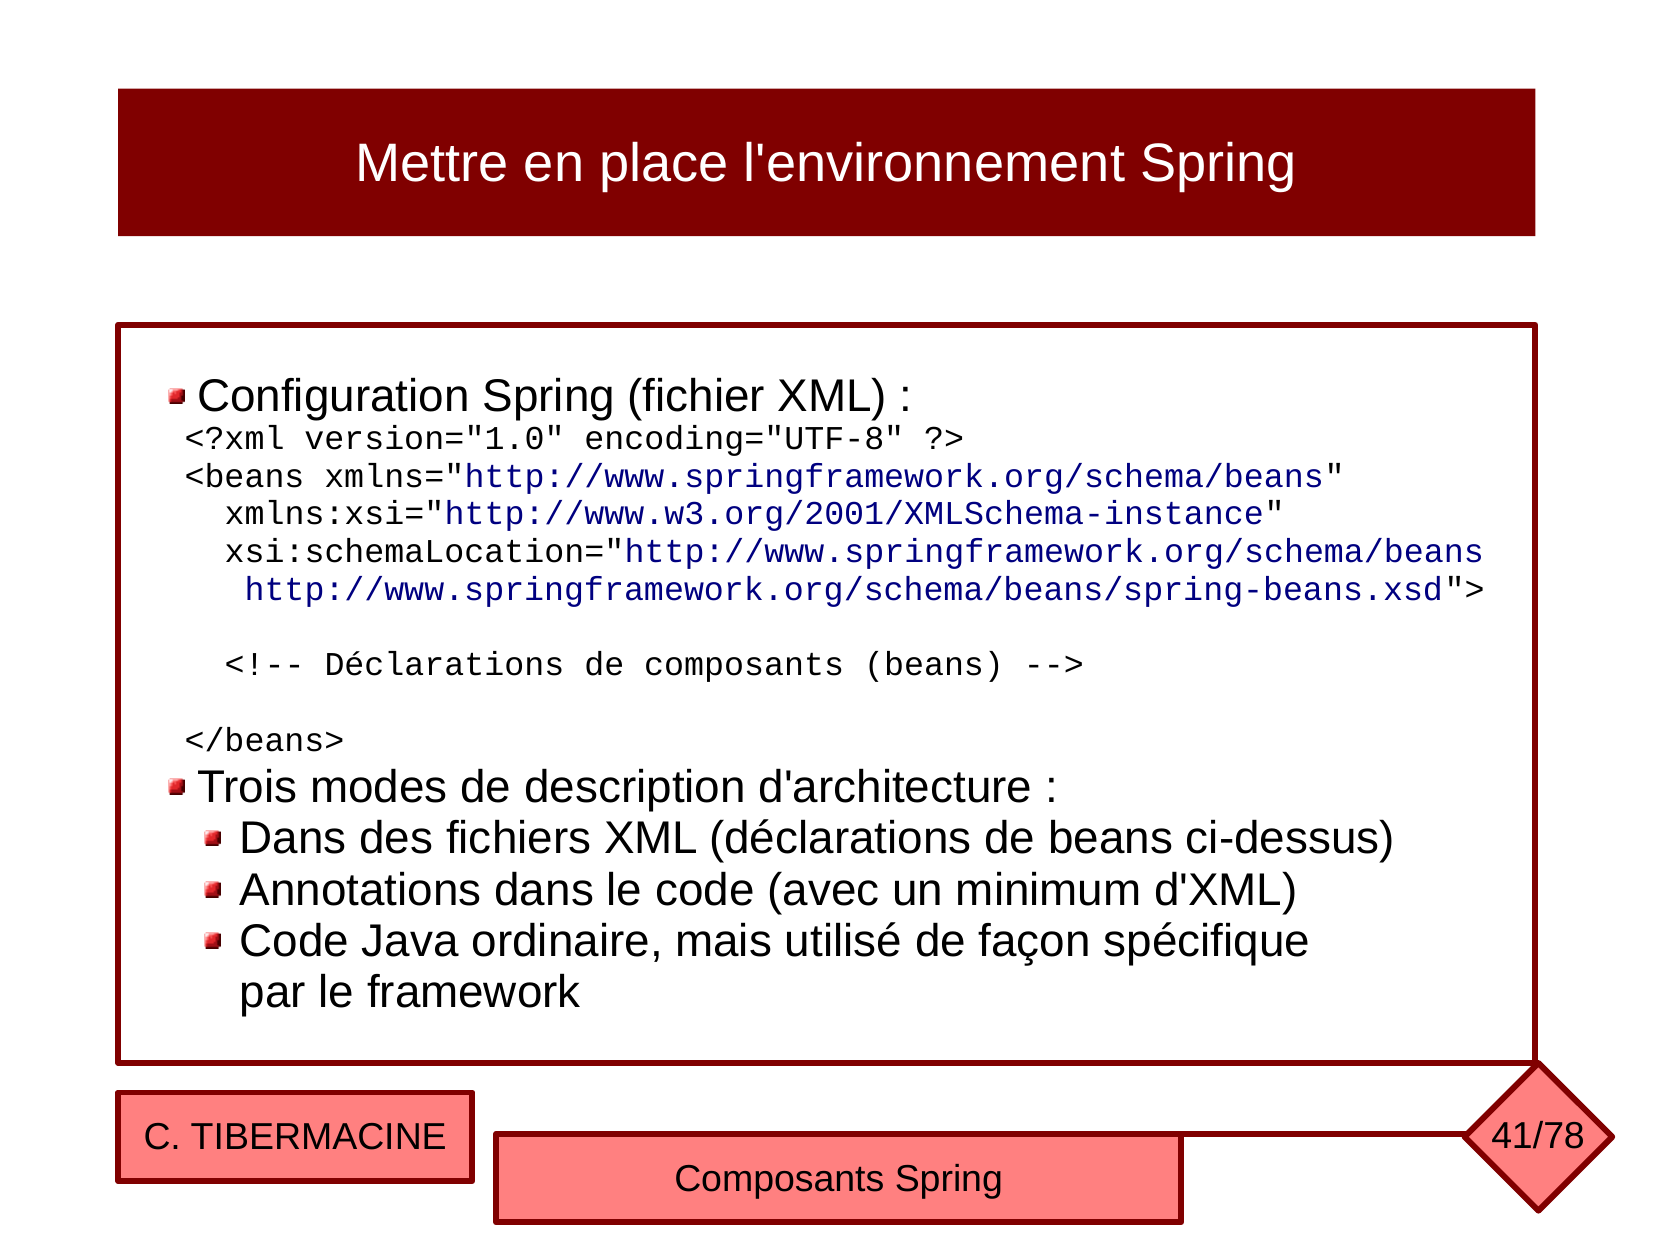

Mettre en place l'environnement Spring
 Configuration Spring (fichier XML) :
<?xml version="1.0" encoding="UTF-8" ?>
<beans xmlns="http://www.springframework.org/schema/beans"
 xmlns:xsi="http://www.w3.org/2001/XMLSchema-instance"
 xsi:schemaLocation="http://www.springframework.org/schema/beans
 http://www.springframework.org/schema/beans/spring-beans.xsd">
 <!-- Déclarations de composants (beans) -->
</beans>
 Trois modes de description d'architecture :
Dans des fichiers XML (déclarations de beans ci-dessus)
Annotations dans le code (avec un minimum d'XML)
Code Java ordinaire, mais utilisé de façon spécifique
par le framework
C. TIBERMACINE
Composants Spring